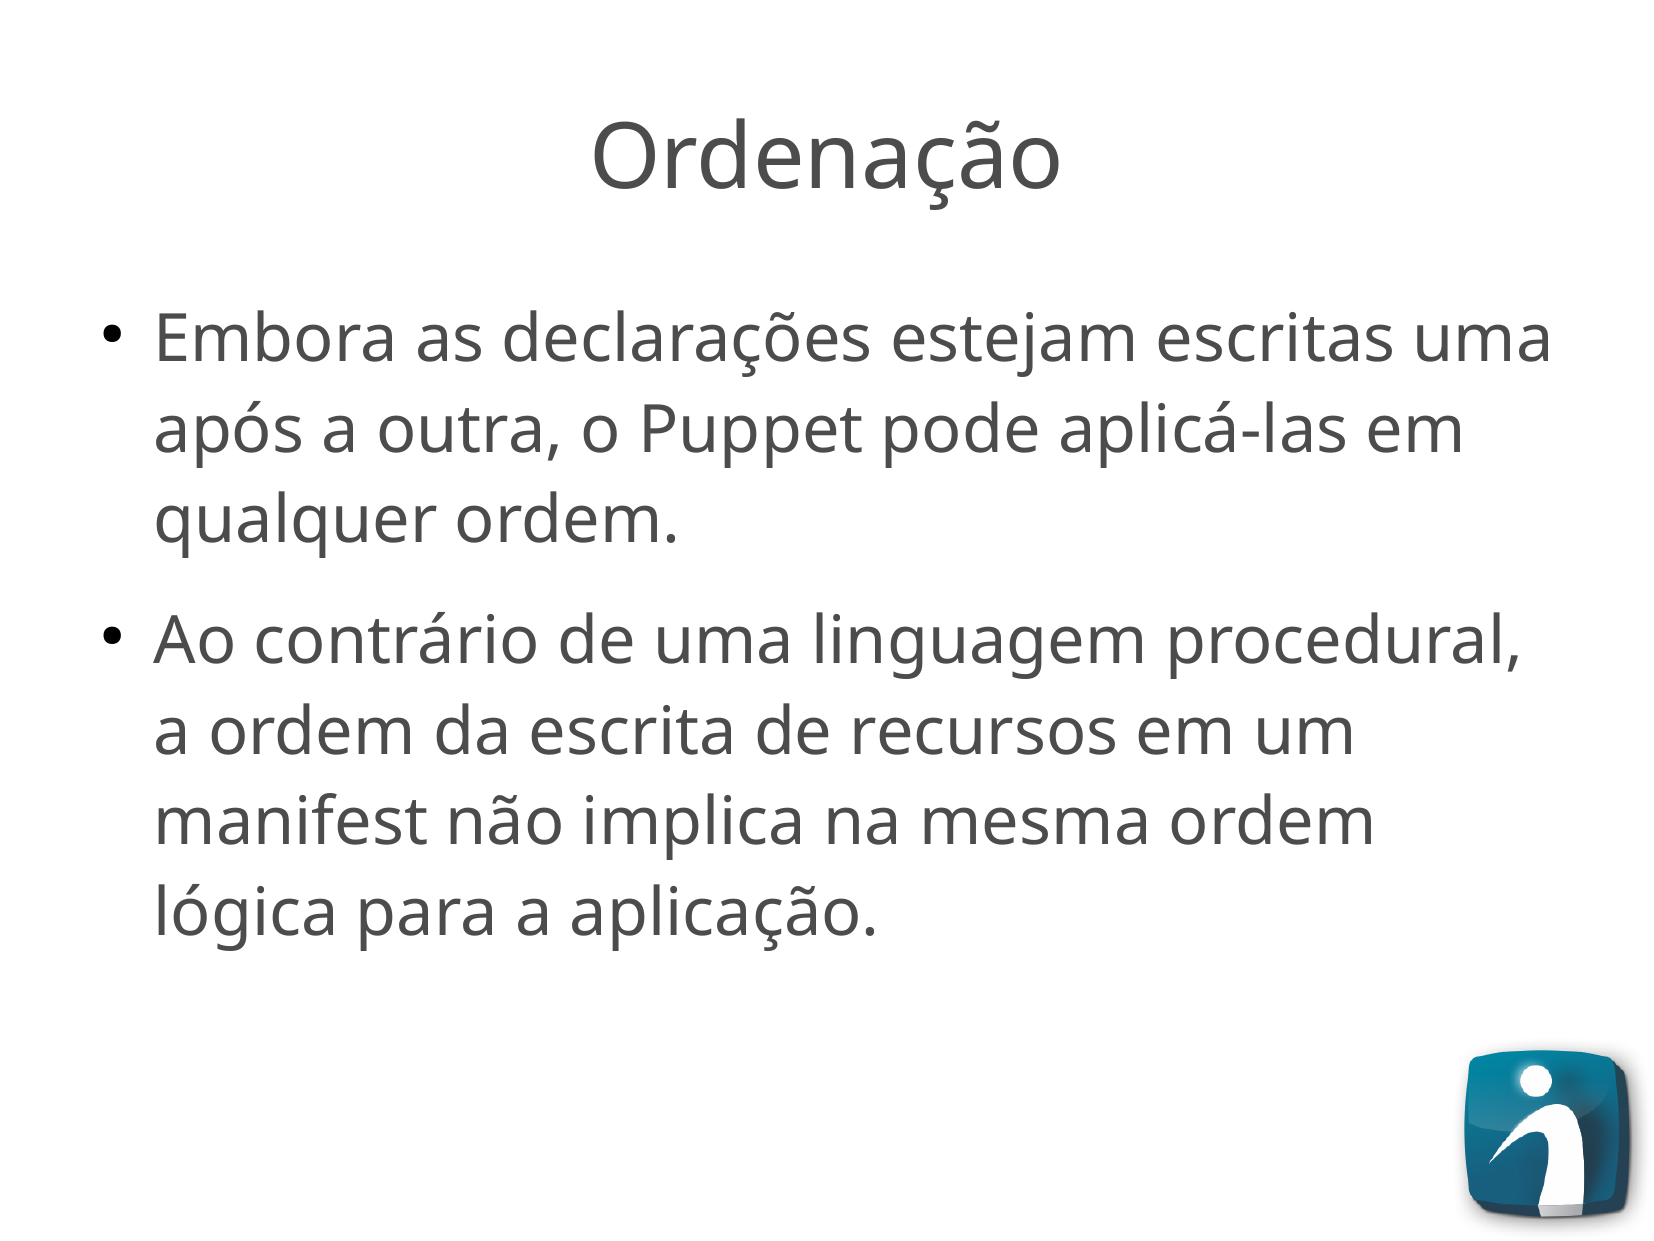

# Ordenação
Embora as declarações estejam escritas uma após a outra, o Puppet pode aplicá-las em qualquer ordem.
Ao contrário de uma linguagem procedural, a ordem da escrita de recursos em um manifest não implica na mesma ordem lógica para a aplicação.